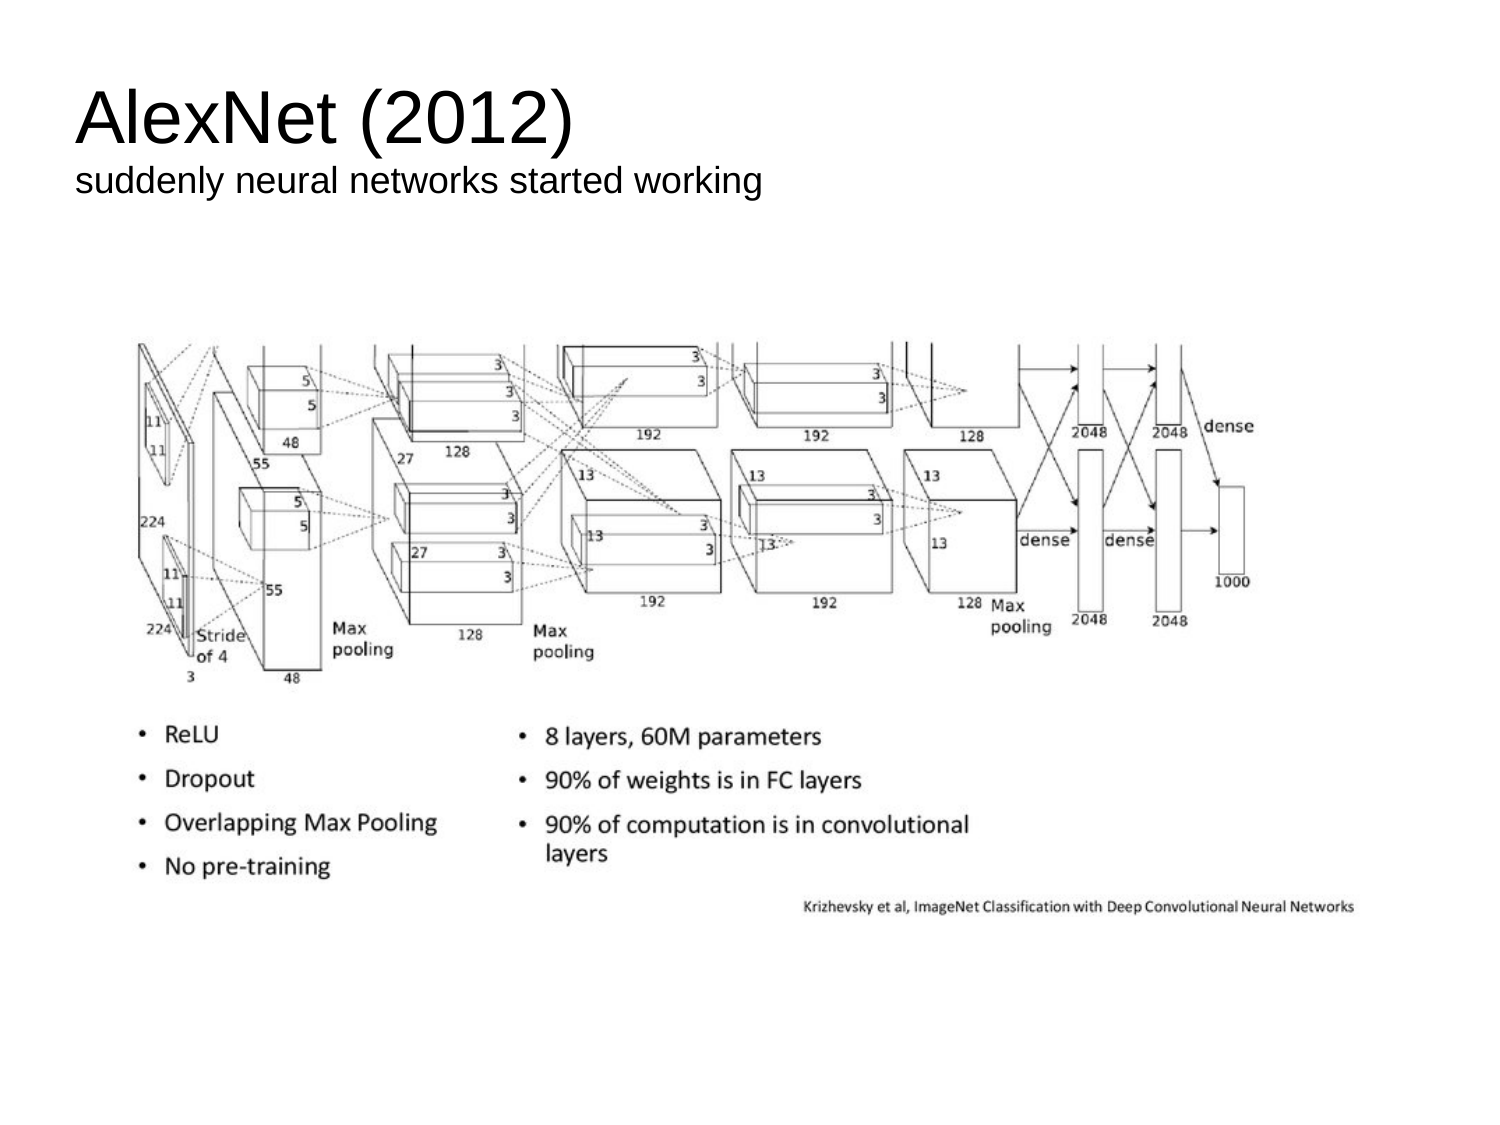

# AlexNet (2012) suddenly neural networks started working